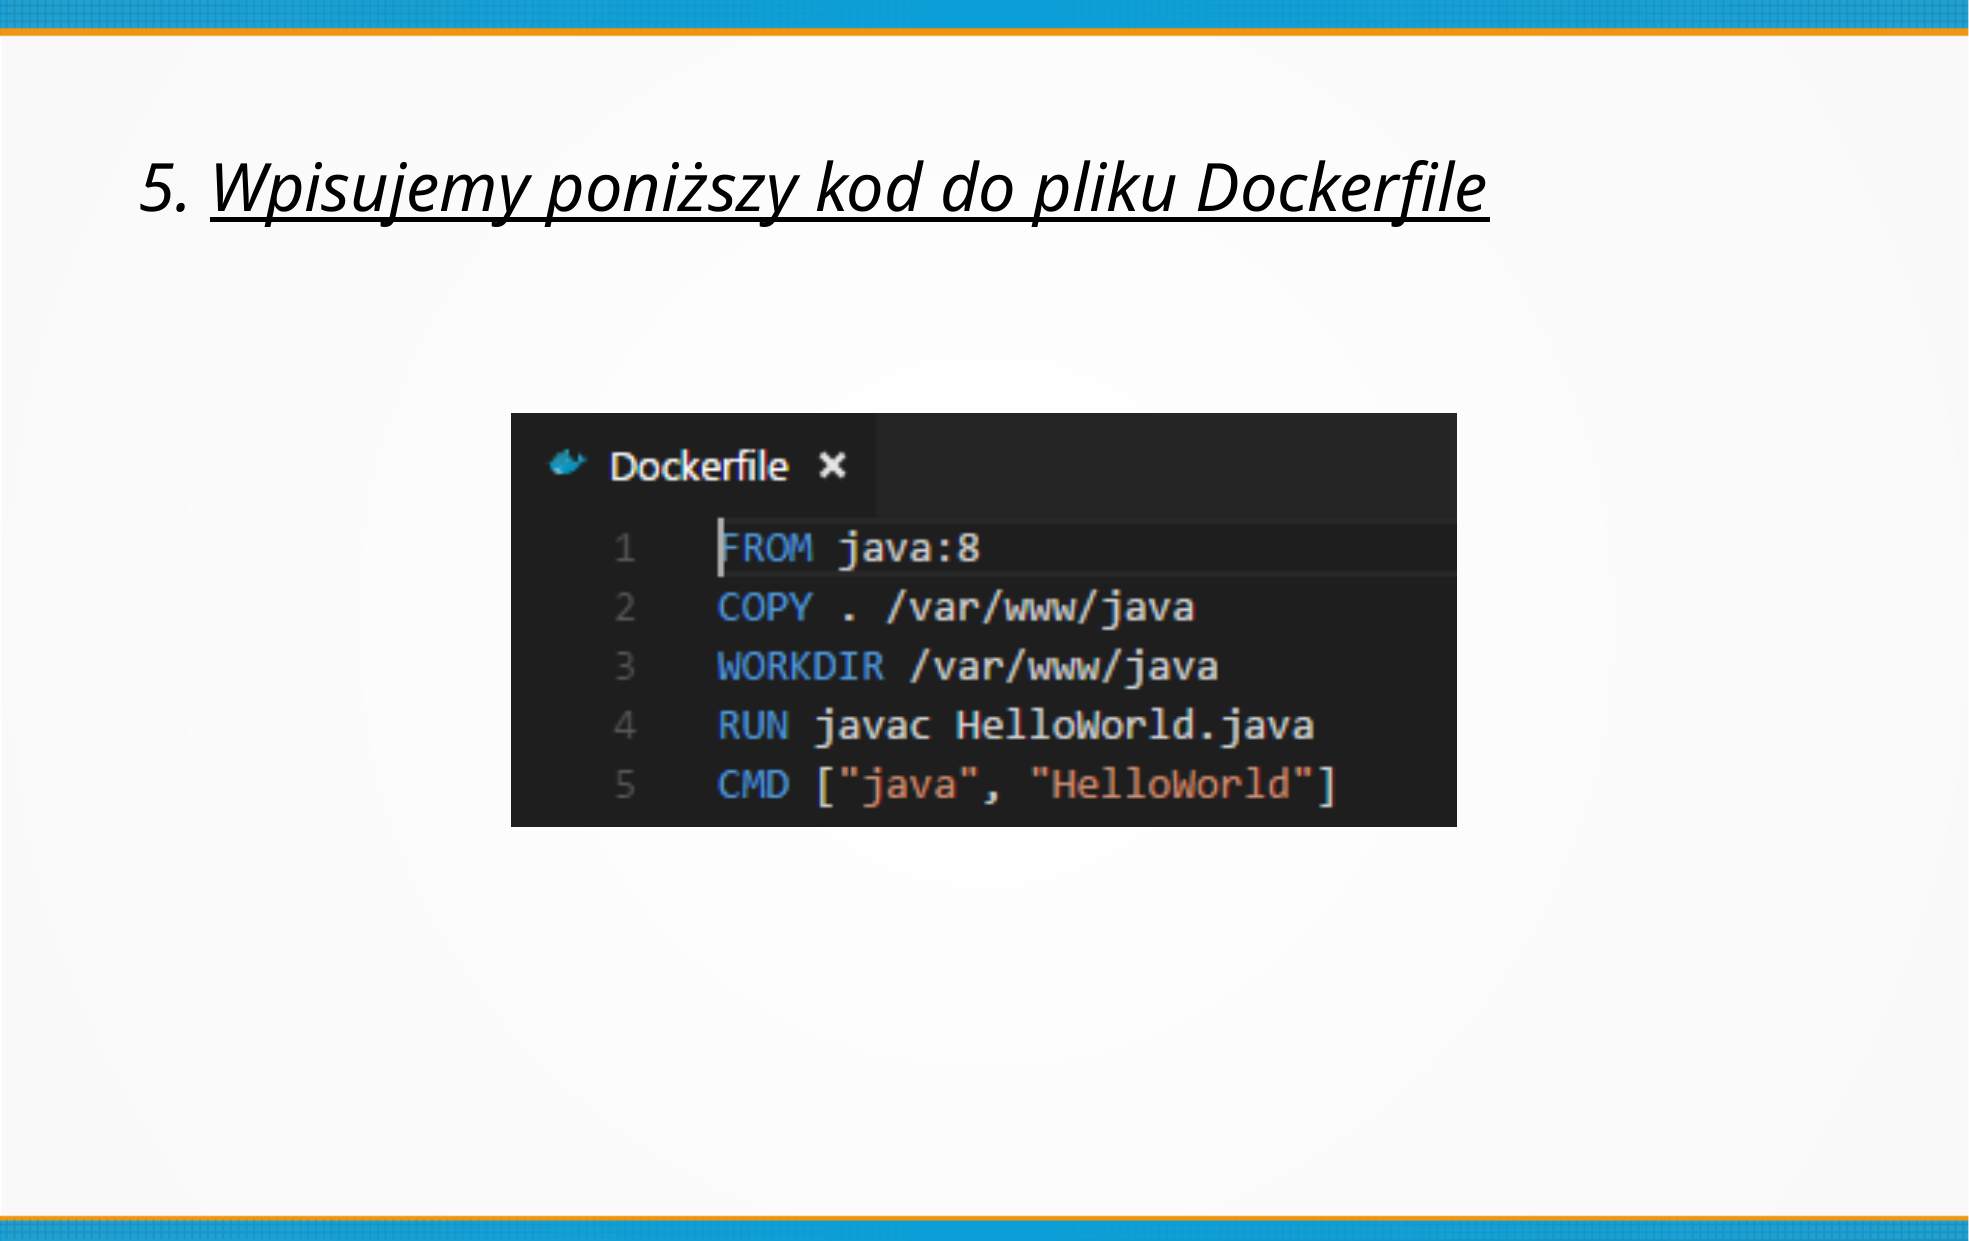

5. Wpisujemy poniższy kod do pliku Dockerfile
#